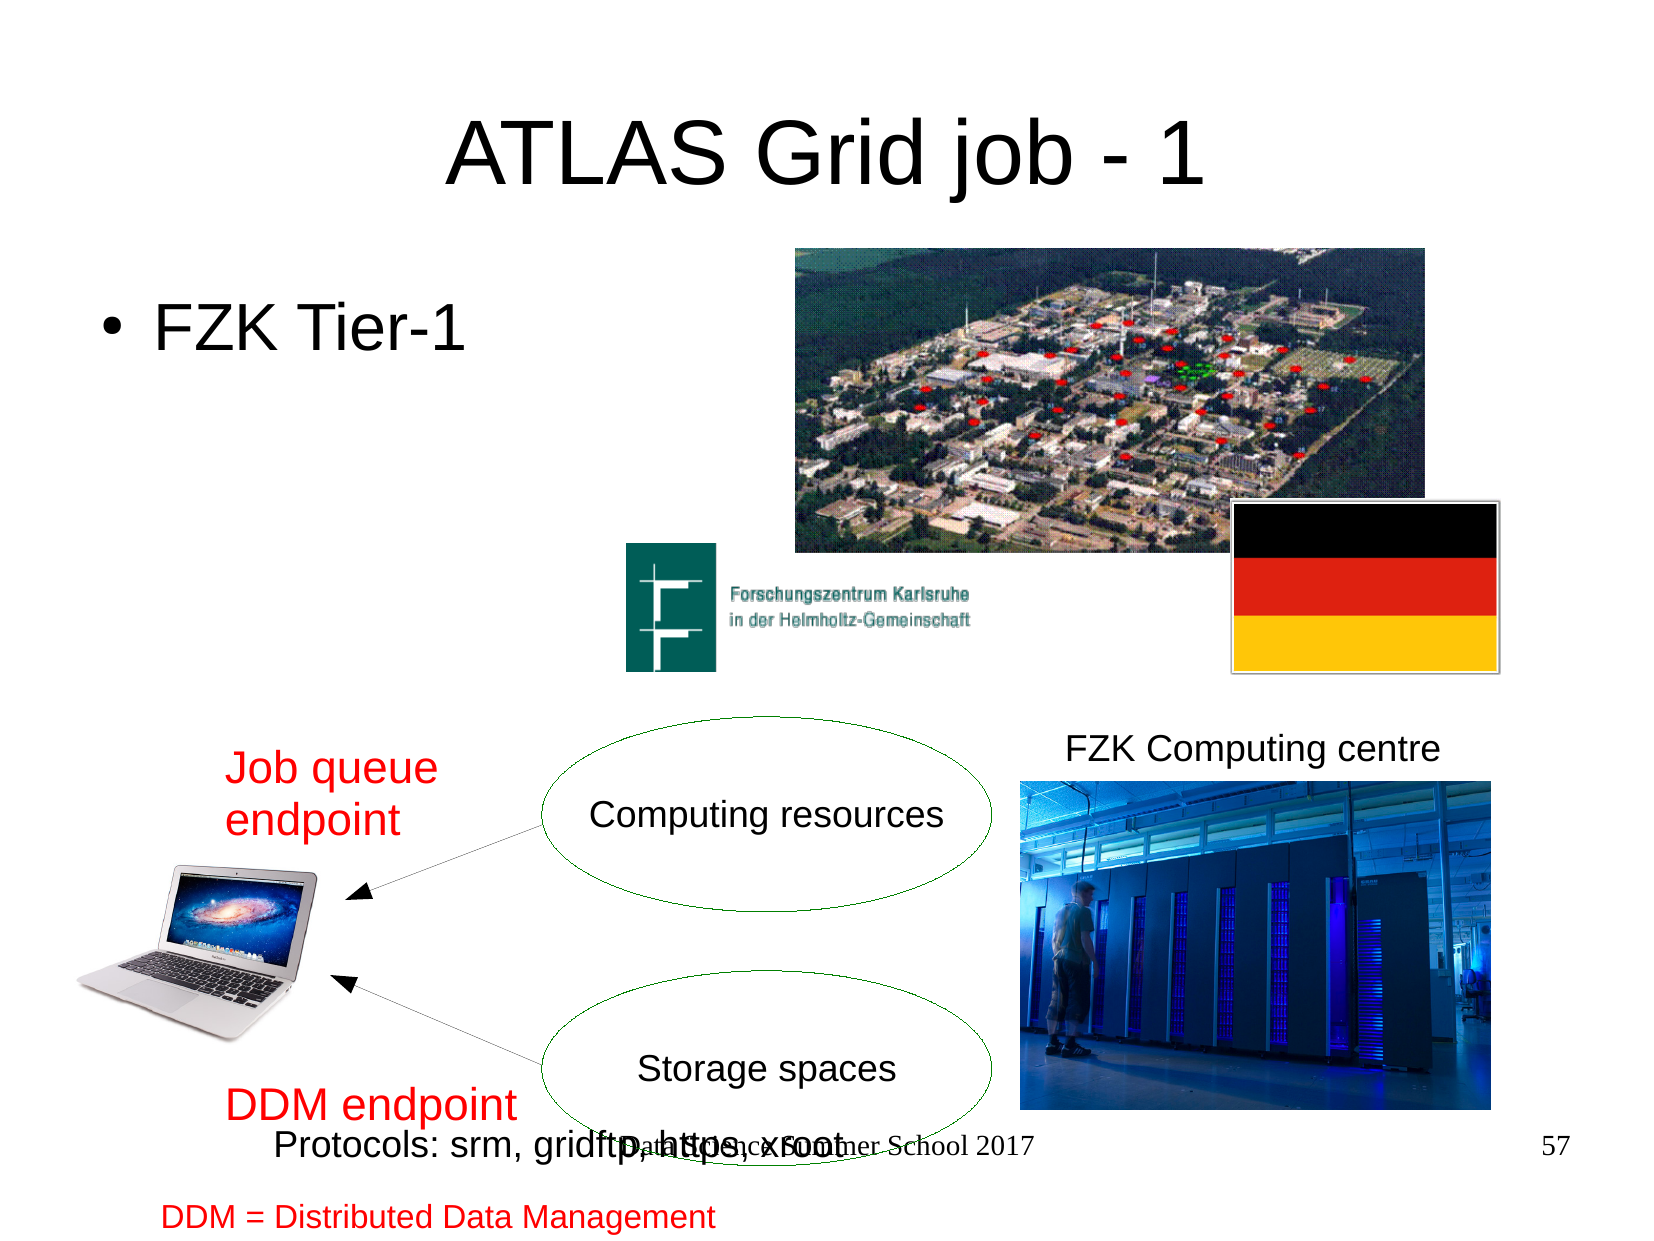

ATLAS Grid job - 1
# FZK Tier-1
Computing resources
FZK Computing centre
Job queue endpoint
Storage spaces
DDM endpoint
Protocols: srm, gridftp, https, xroot
Data Science Summer School 2017
57
DDM = Distributed Data Management